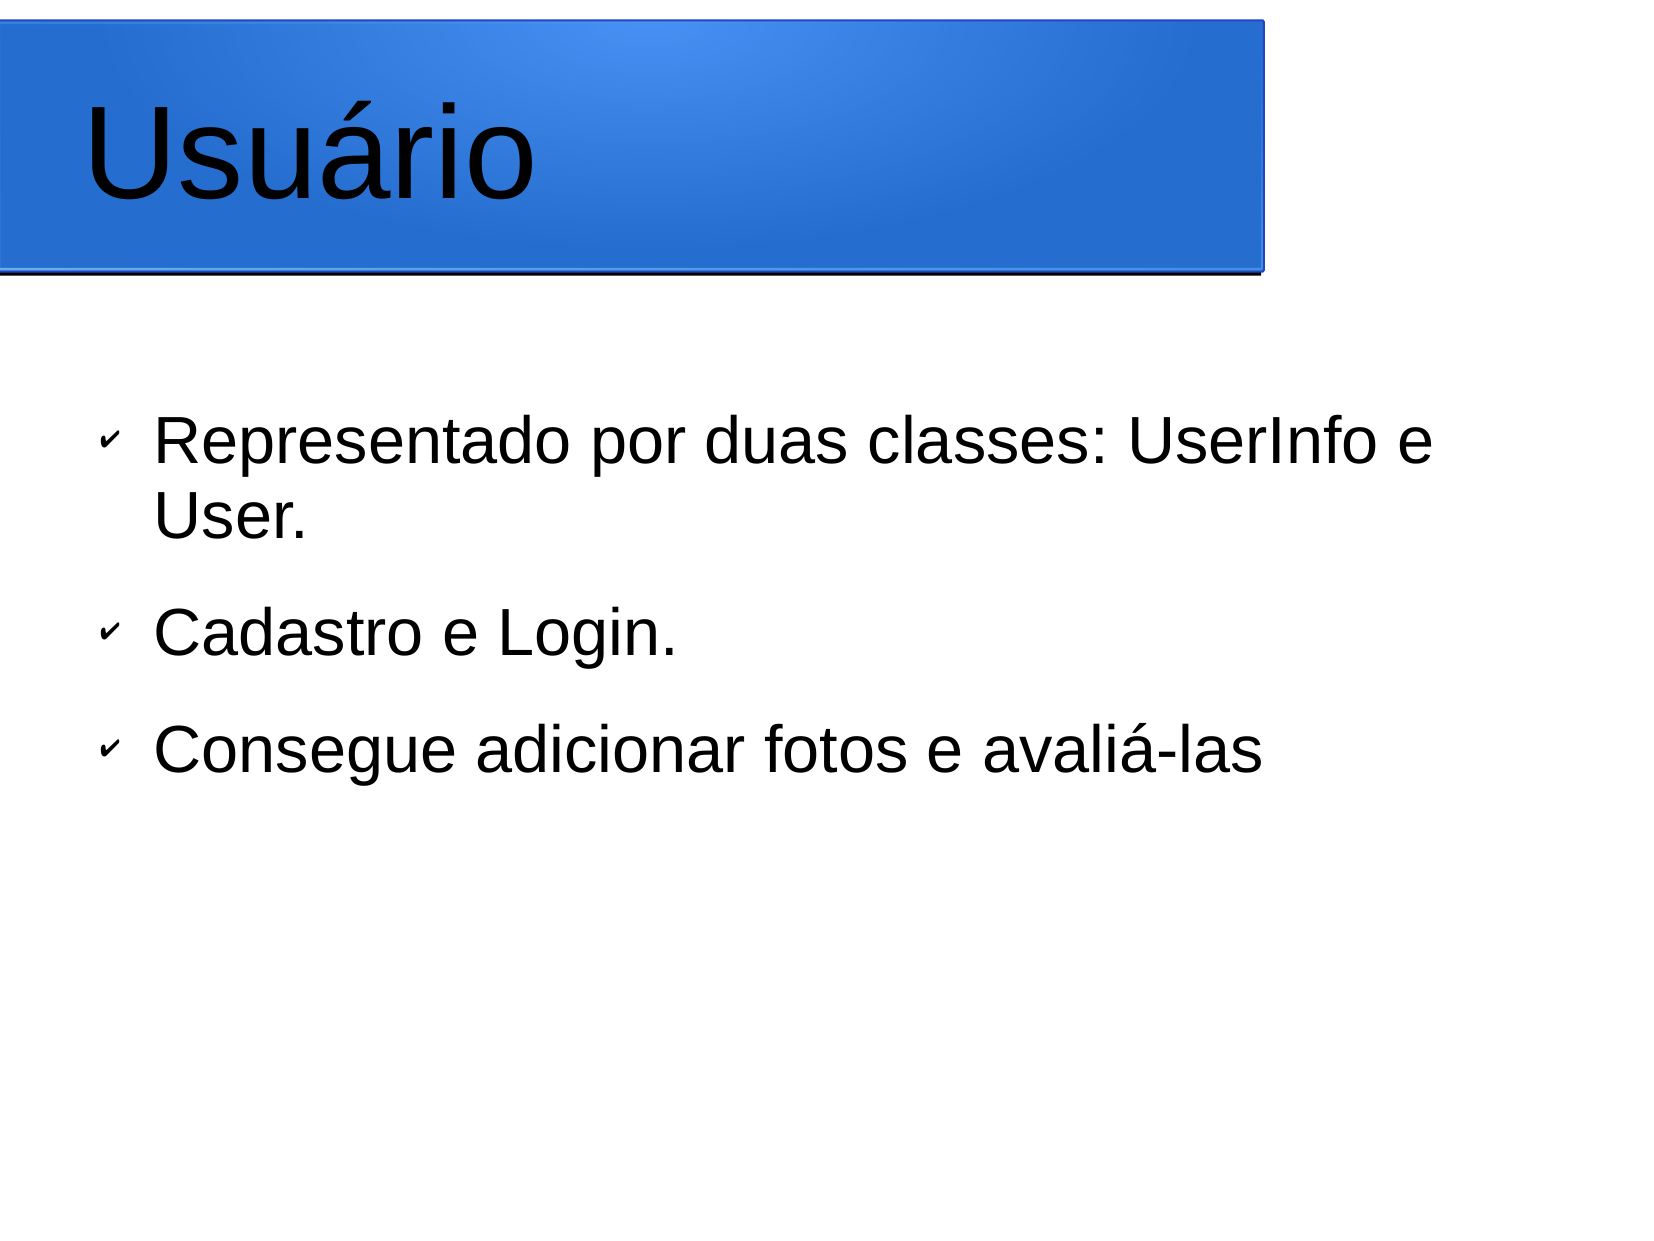

# Usuário
Representado por duas classes: UserInfo e User.
Cadastro e Login.
Consegue adicionar fotos e avaliá-las